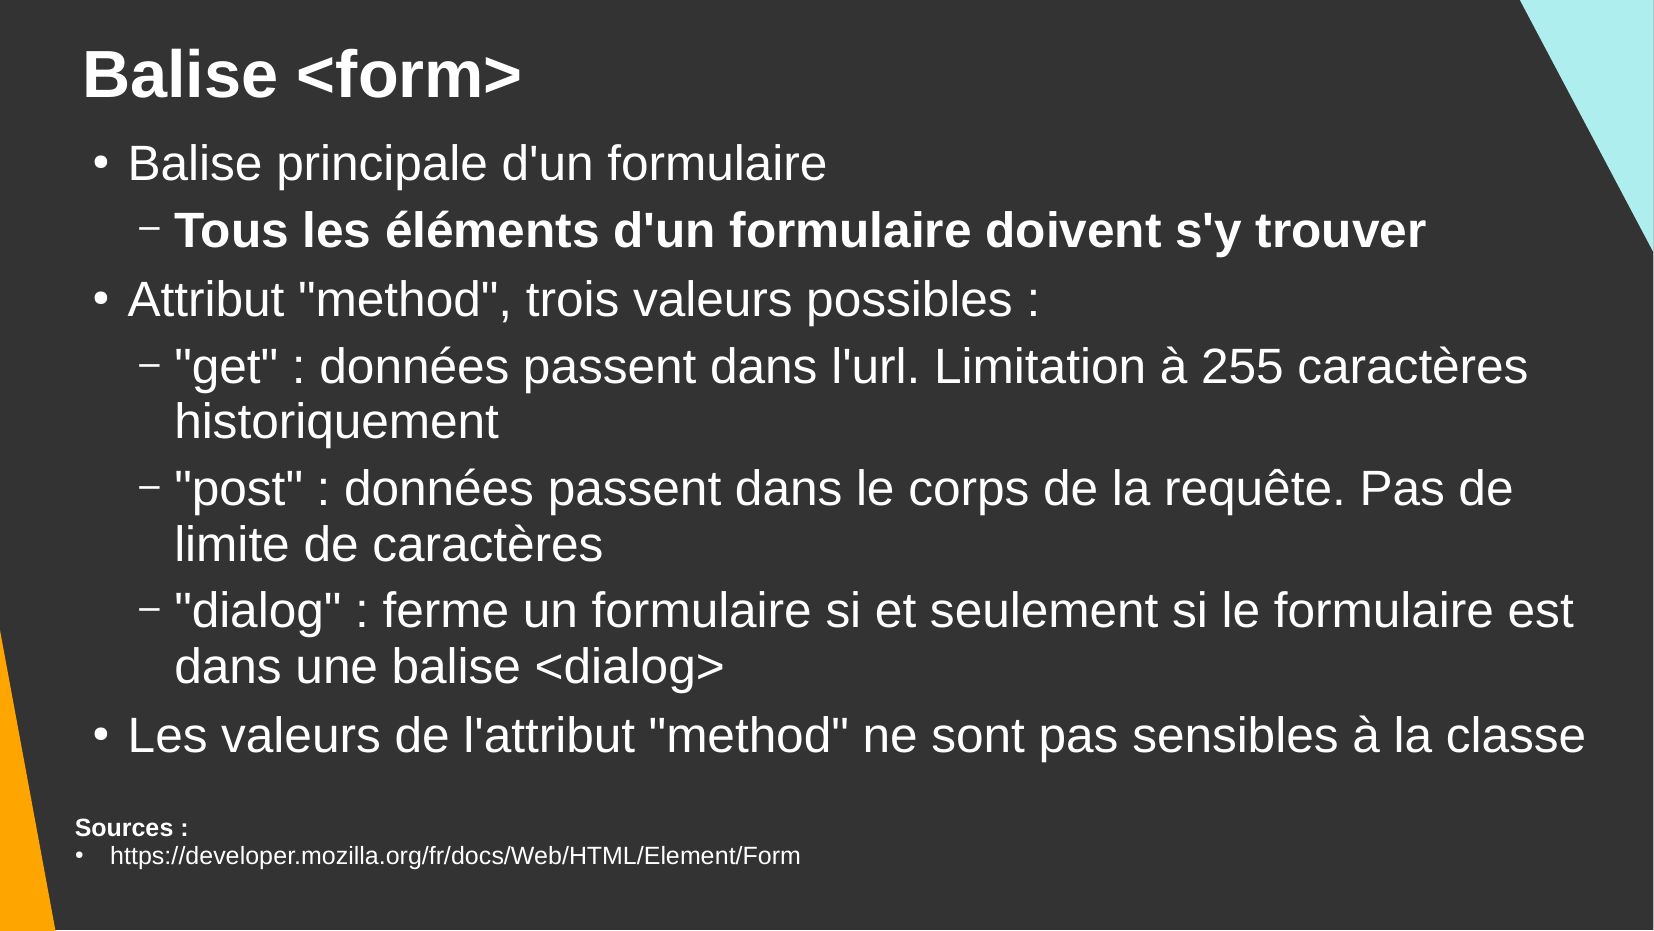

# Balise <form>
Balise principale d'un formulaire
Tous les éléments d'un formulaire doivent s'y trouver
Attribut "method", trois valeurs possibles :
"get" : données passent dans l'url. Limitation à 255 caractères historiquement
"post" : données passent dans le corps de la requête. Pas de limite de caractères
"dialog" : ferme un formulaire si et seulement si le formulaire est dans une balise <dialog>
Les valeurs de l'attribut "method" ne sont pas sensibles à la classe
Sources :
https://developer.mozilla.org/fr/docs/Web/HTML/Element/Form